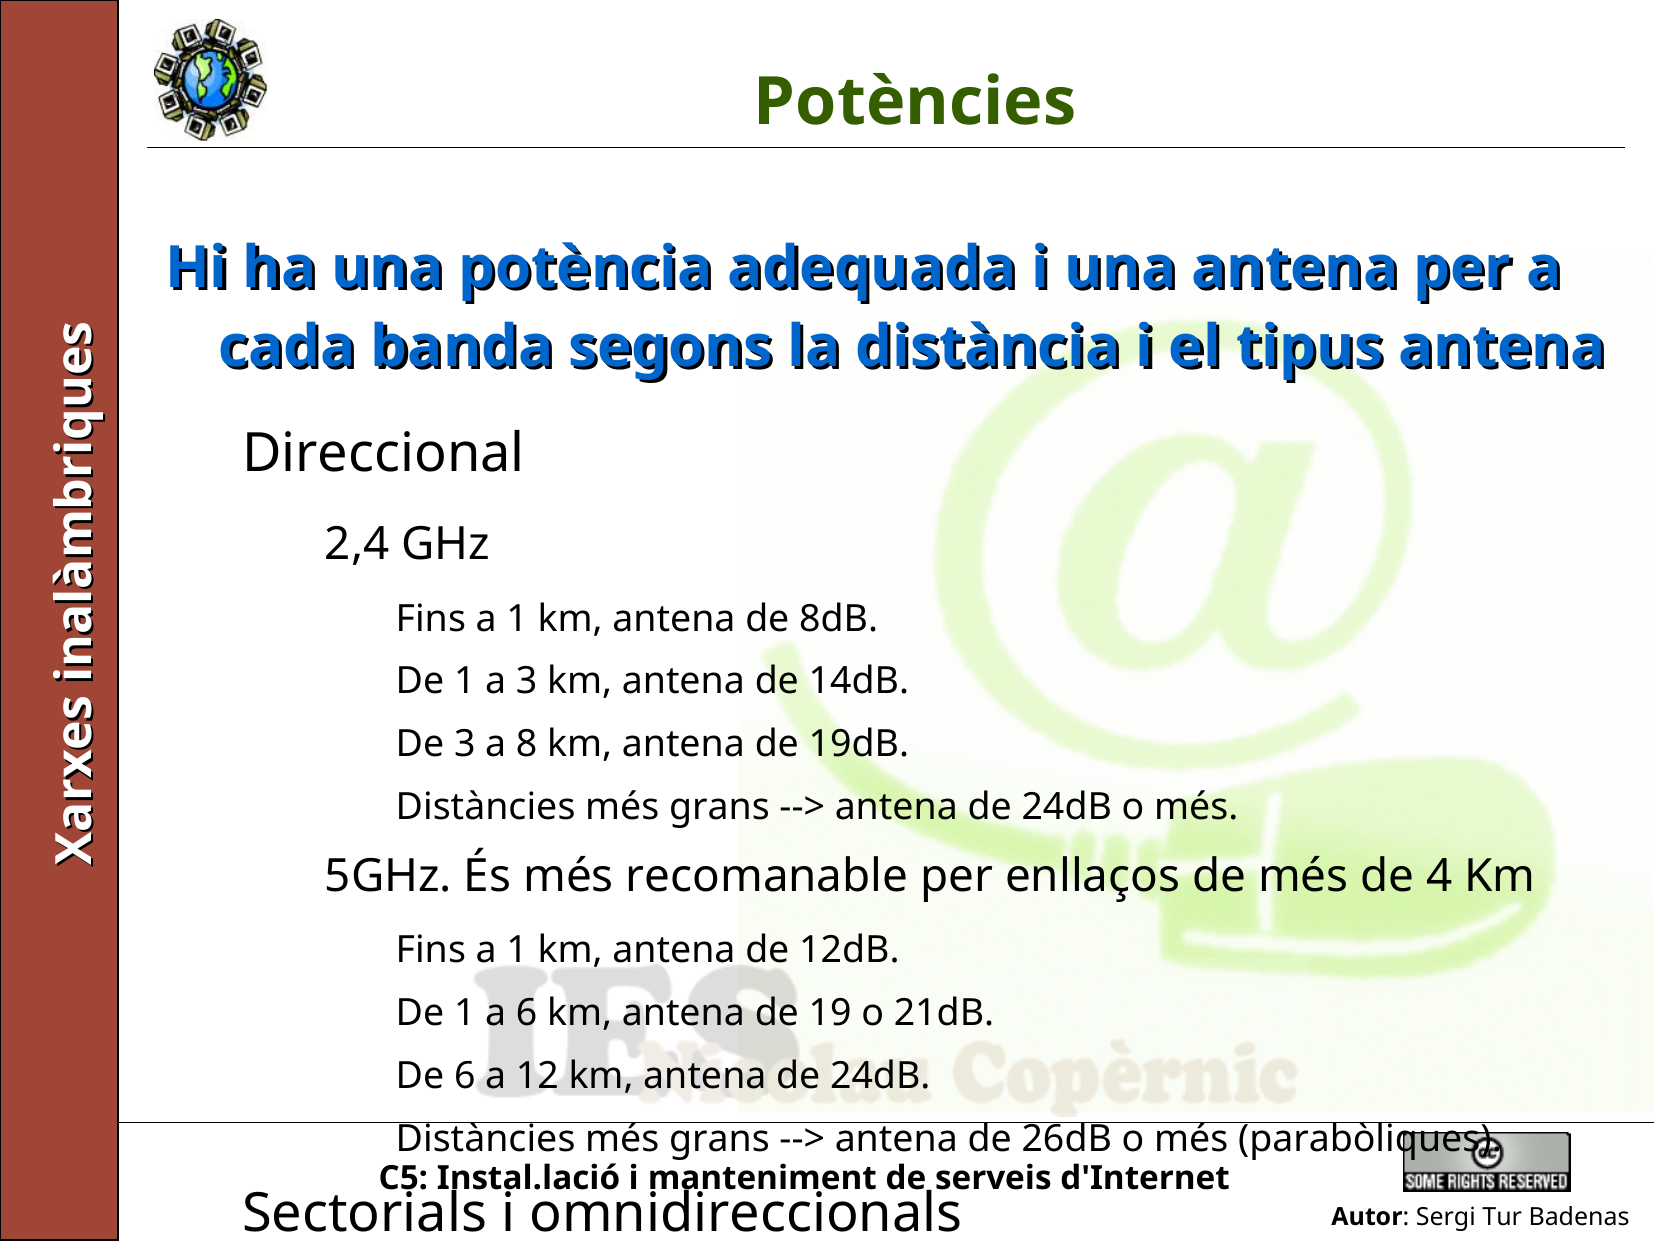

# Potències
Hi ha una potència adequada i una antena per a cada banda segons la distància i el tipus antena
Direccional
2,4 GHz
Fins a 1 km, antena de 8dB.
De 1 a 3 km, antena de 14dB.
De 3 a 8 km, antena de 19dB.
Distàncies més grans --> antena de 24dB o més.
5GHz. És més recomanable per enllaços de més de 4 Km
Fins a 1 km, antena de 12dB.
De 1 a 6 km, antena de 19 o 21dB.
De 6 a 12 km, antena de 24dB.
Distàncies més grans --> antena de 26dB o més (parabòliques).
Sectorials i omnidireccionals
Màxim de 17-19db amb equips emissors de menys de 100mW